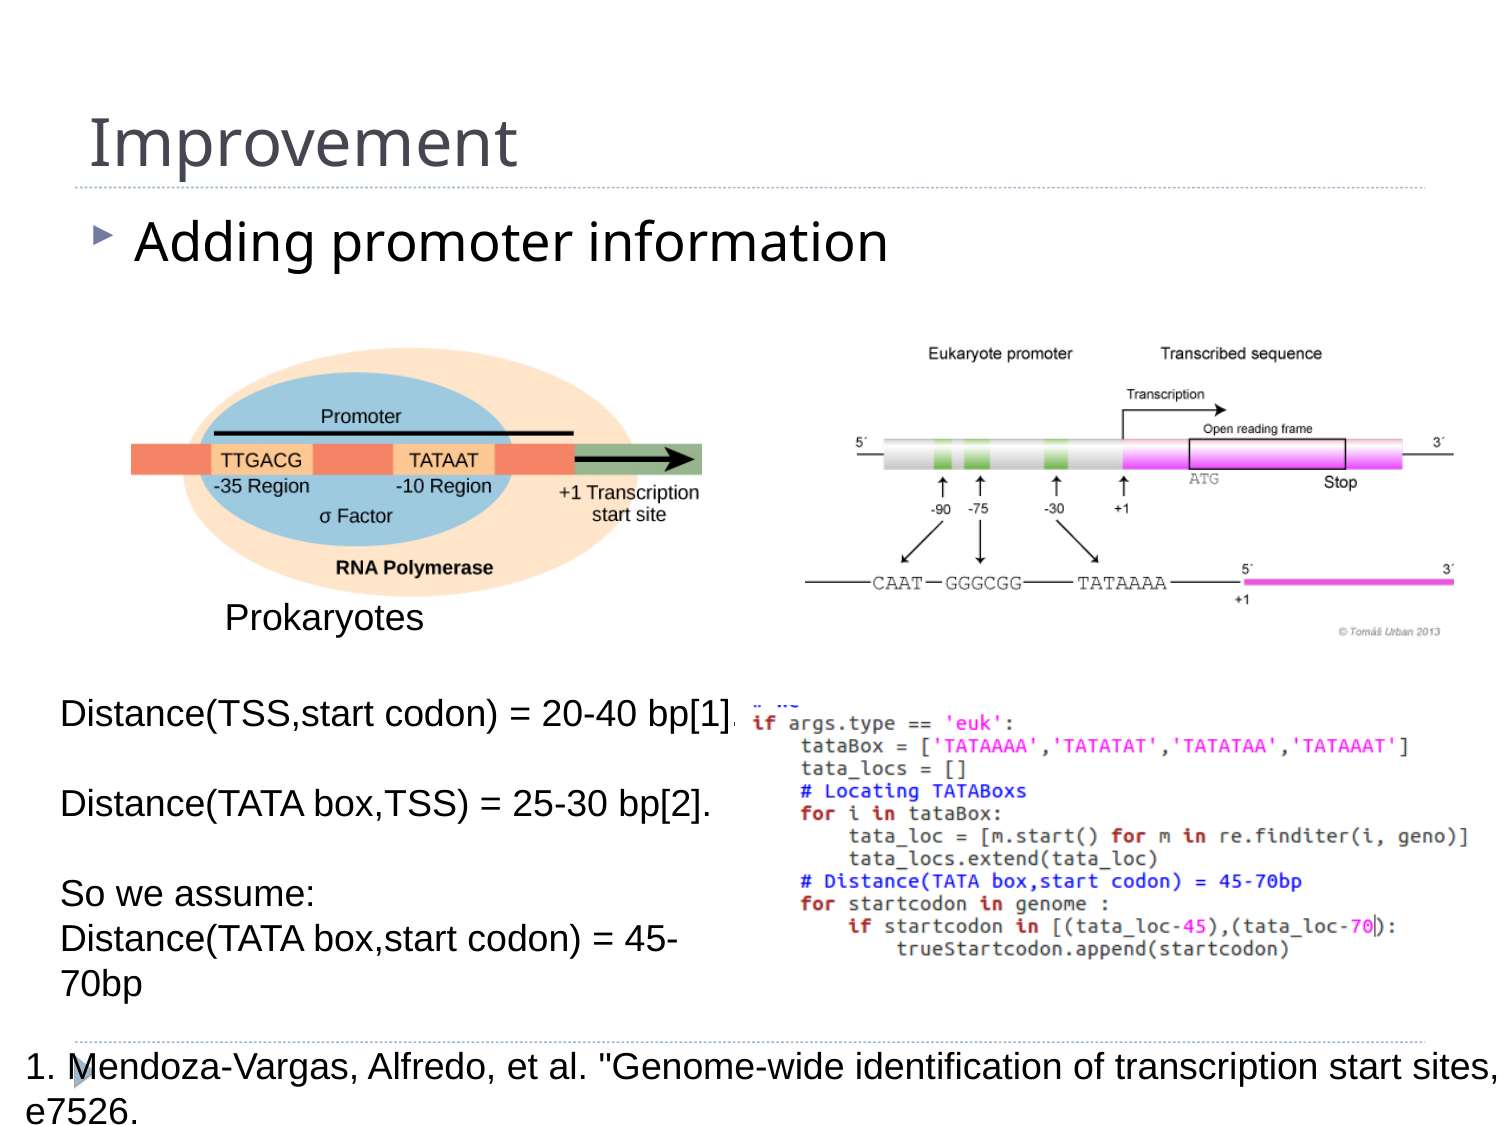

Improvement
Adding promoter information
Prokaryotes
Distance(TSS,start codon) = 20-40 bp[1].
Distance(TATA box,TSS) = 25-30 bp[2].
So we assume:
Distance(TATA box,start codon) = 45-70bp
1. Mendoza-Vargas, Alfredo, et al. "Genome-wide identification of transcription start sites, promoters and transcription factor binding sites in E. coli." PLoS One 4.10 (2009): e7526.
2. Zvelebil, Marketa J., and Jeremy O. Baum. Understanding bioinformatics. Garland Science, 2007.